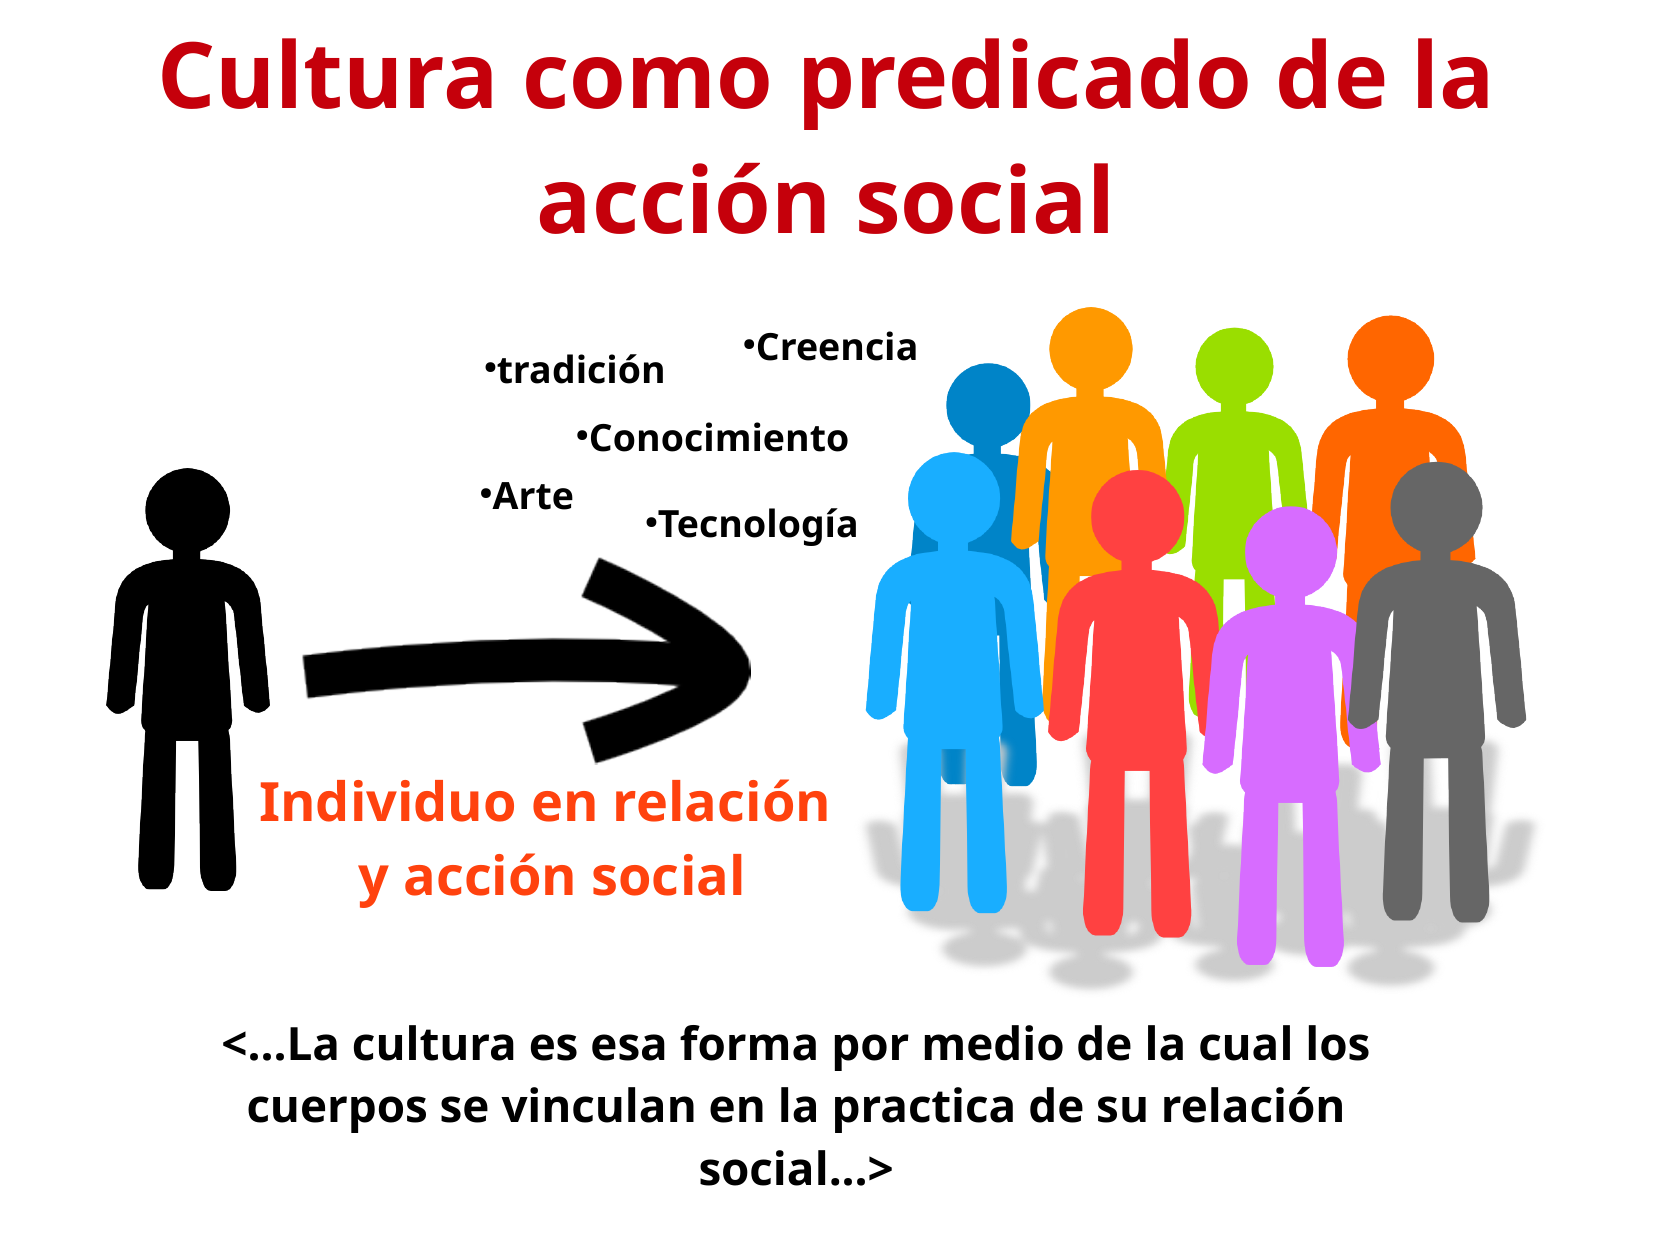

# Cultura como predicado de la acción social
Creencia
tradición
Conocimiento
Arte
Tecnología
Individuo en relación
 y acción social
<...La cultura es esa forma por medio de la cual los cuerpos se vinculan en la practica de su relación social...>